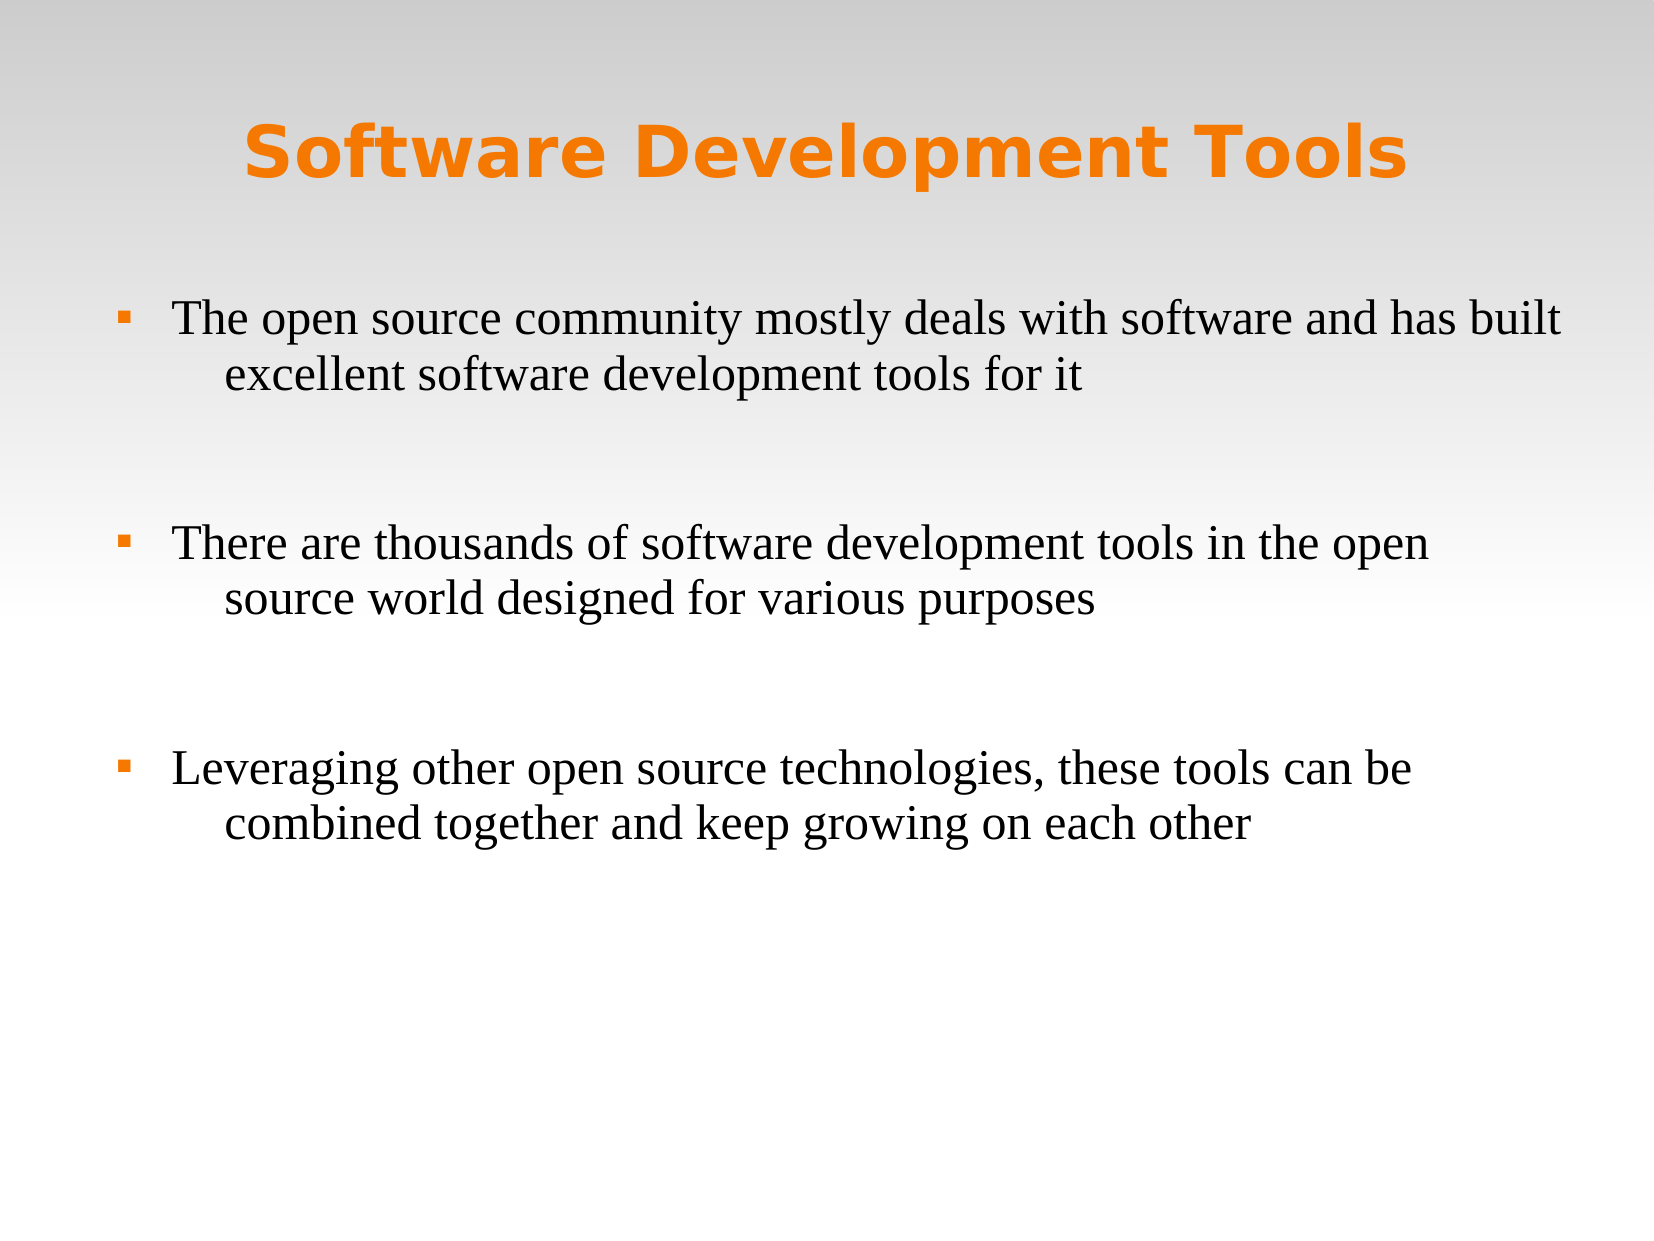

# Software Development Tools
The open source community mostly deals with software and has built excellent software development tools for it
There are thousands of software development tools in the open source world designed for various purposes
Leveraging other open source technologies, these tools can be combined together and keep growing on each other